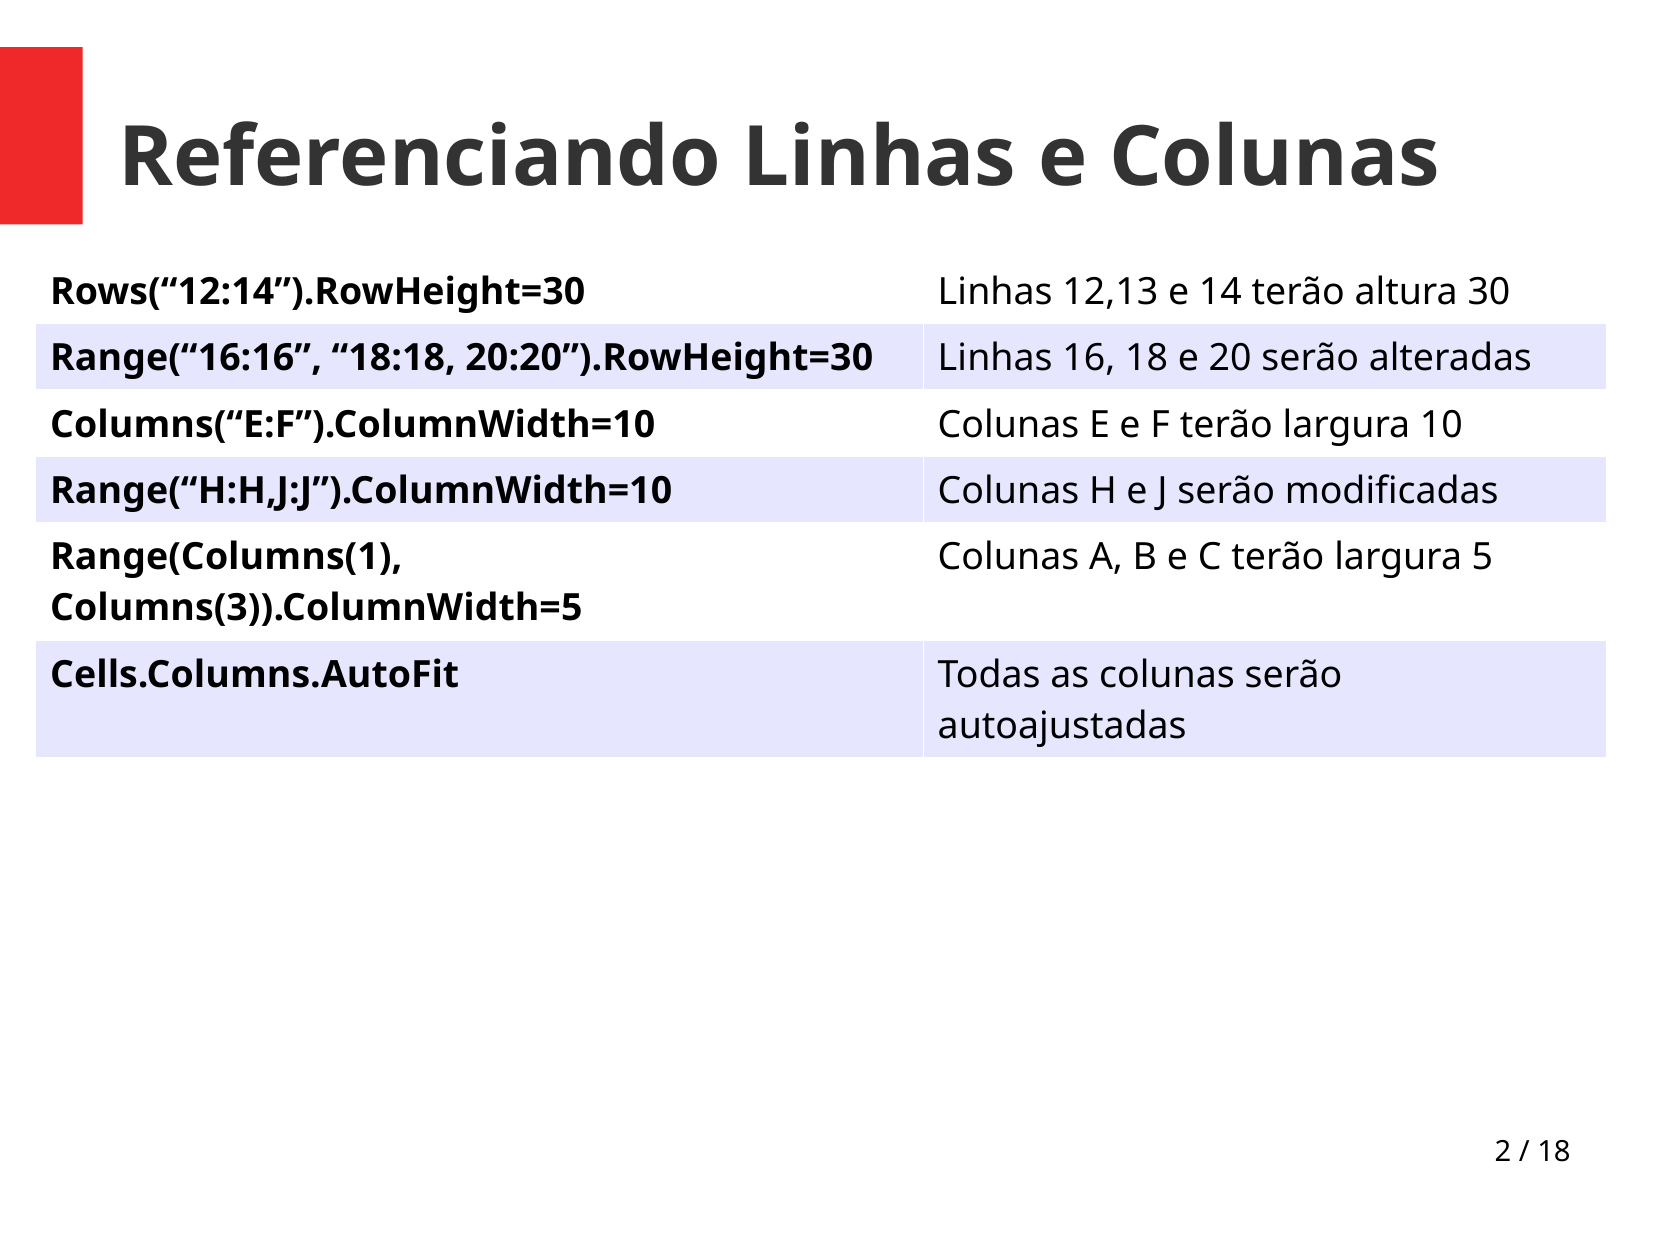

# Referenciando Linhas e Colunas
| Rows(“12:14”).RowHeight=30 | Linhas 12,13 e 14 terão altura 30 |
| --- | --- |
| Range(“16:16”, “18:18, 20:20”).RowHeight=30 | Linhas 16, 18 e 20 serão alteradas |
| Columns(“E:F”).ColumnWidth=10 | Colunas E e F terão largura 10 |
| Range(“H:H,J:J”).ColumnWidth=10 | Colunas H e J serão modificadas |
| Range(Columns(1), Columns(3)).ColumnWidth=5 | Colunas A, B e C terão largura 5 |
| Cells.Columns.AutoFit | Todas as colunas serão autoajustadas |
2